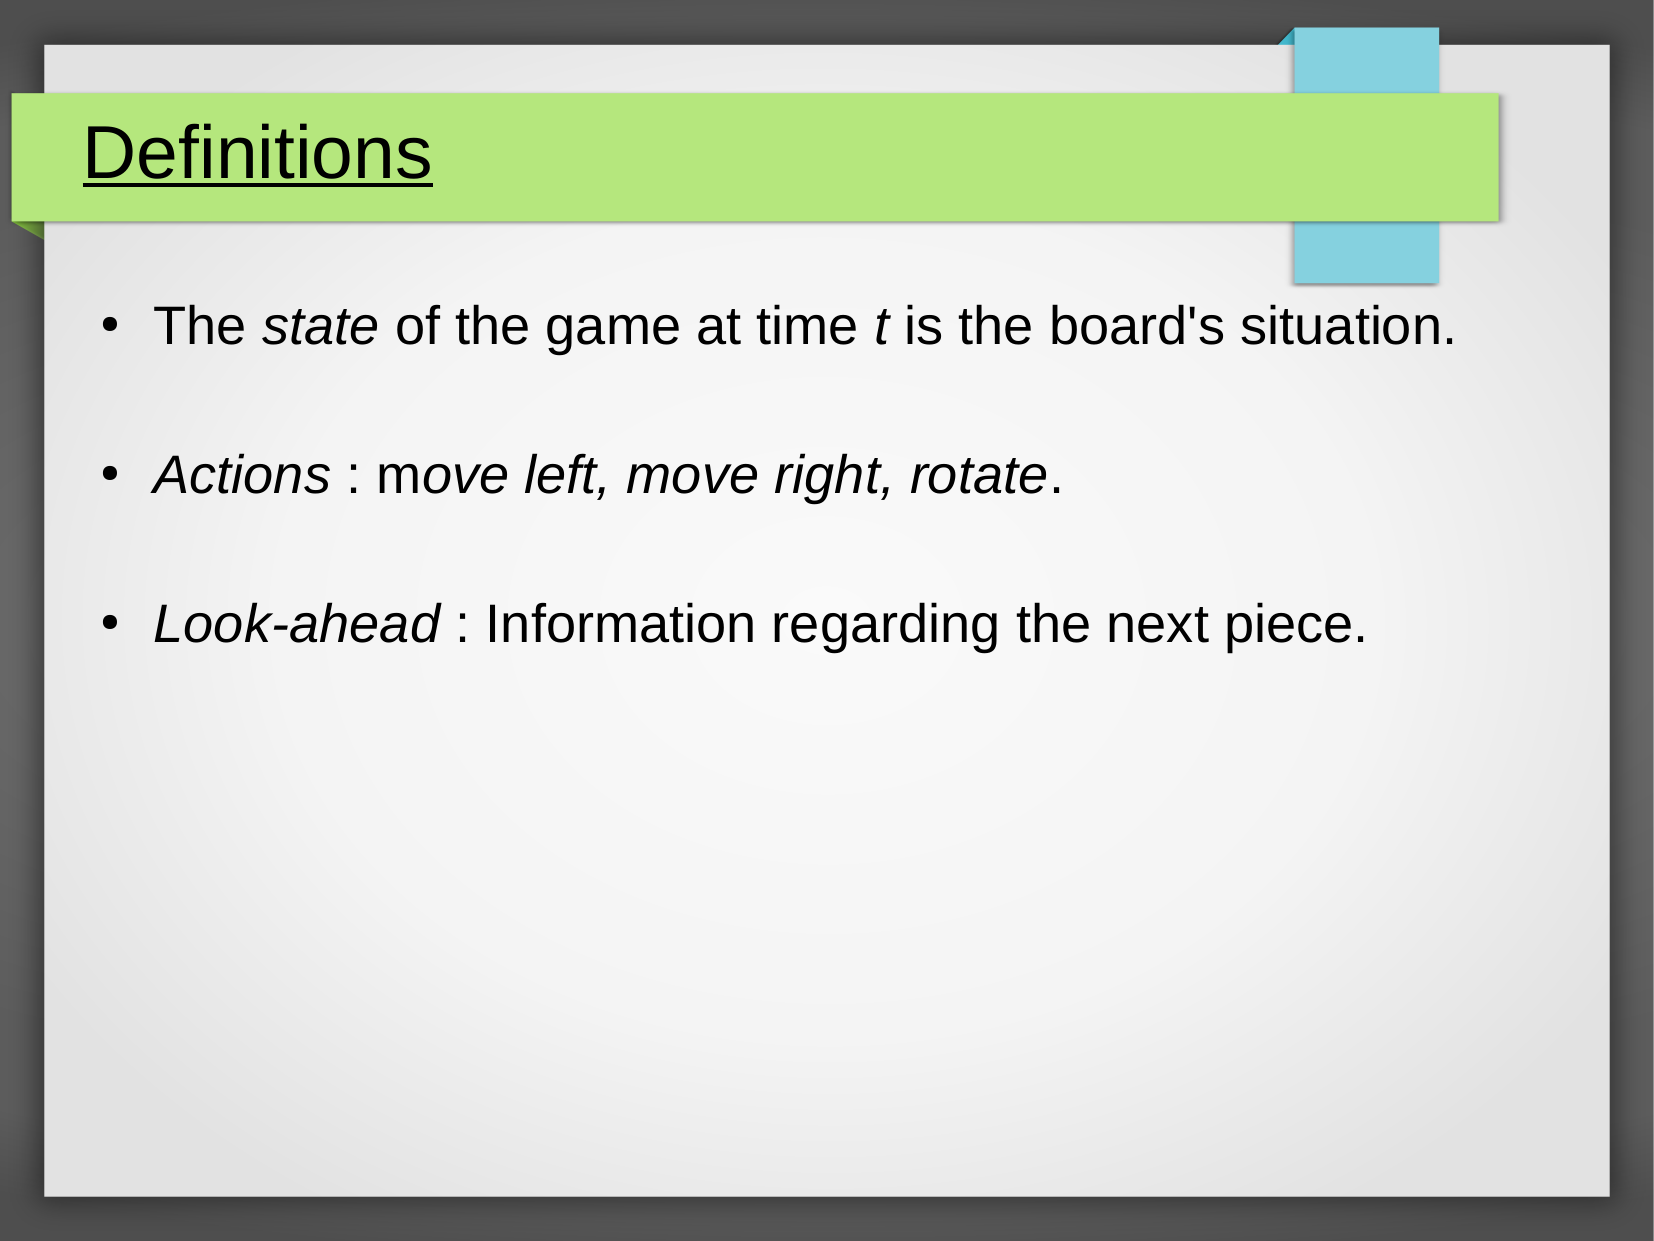

# Definitions
The state of the game at time t is the board's situation.
Actions : move left, move right, rotate.
Look-ahead : Information regarding the next piece.